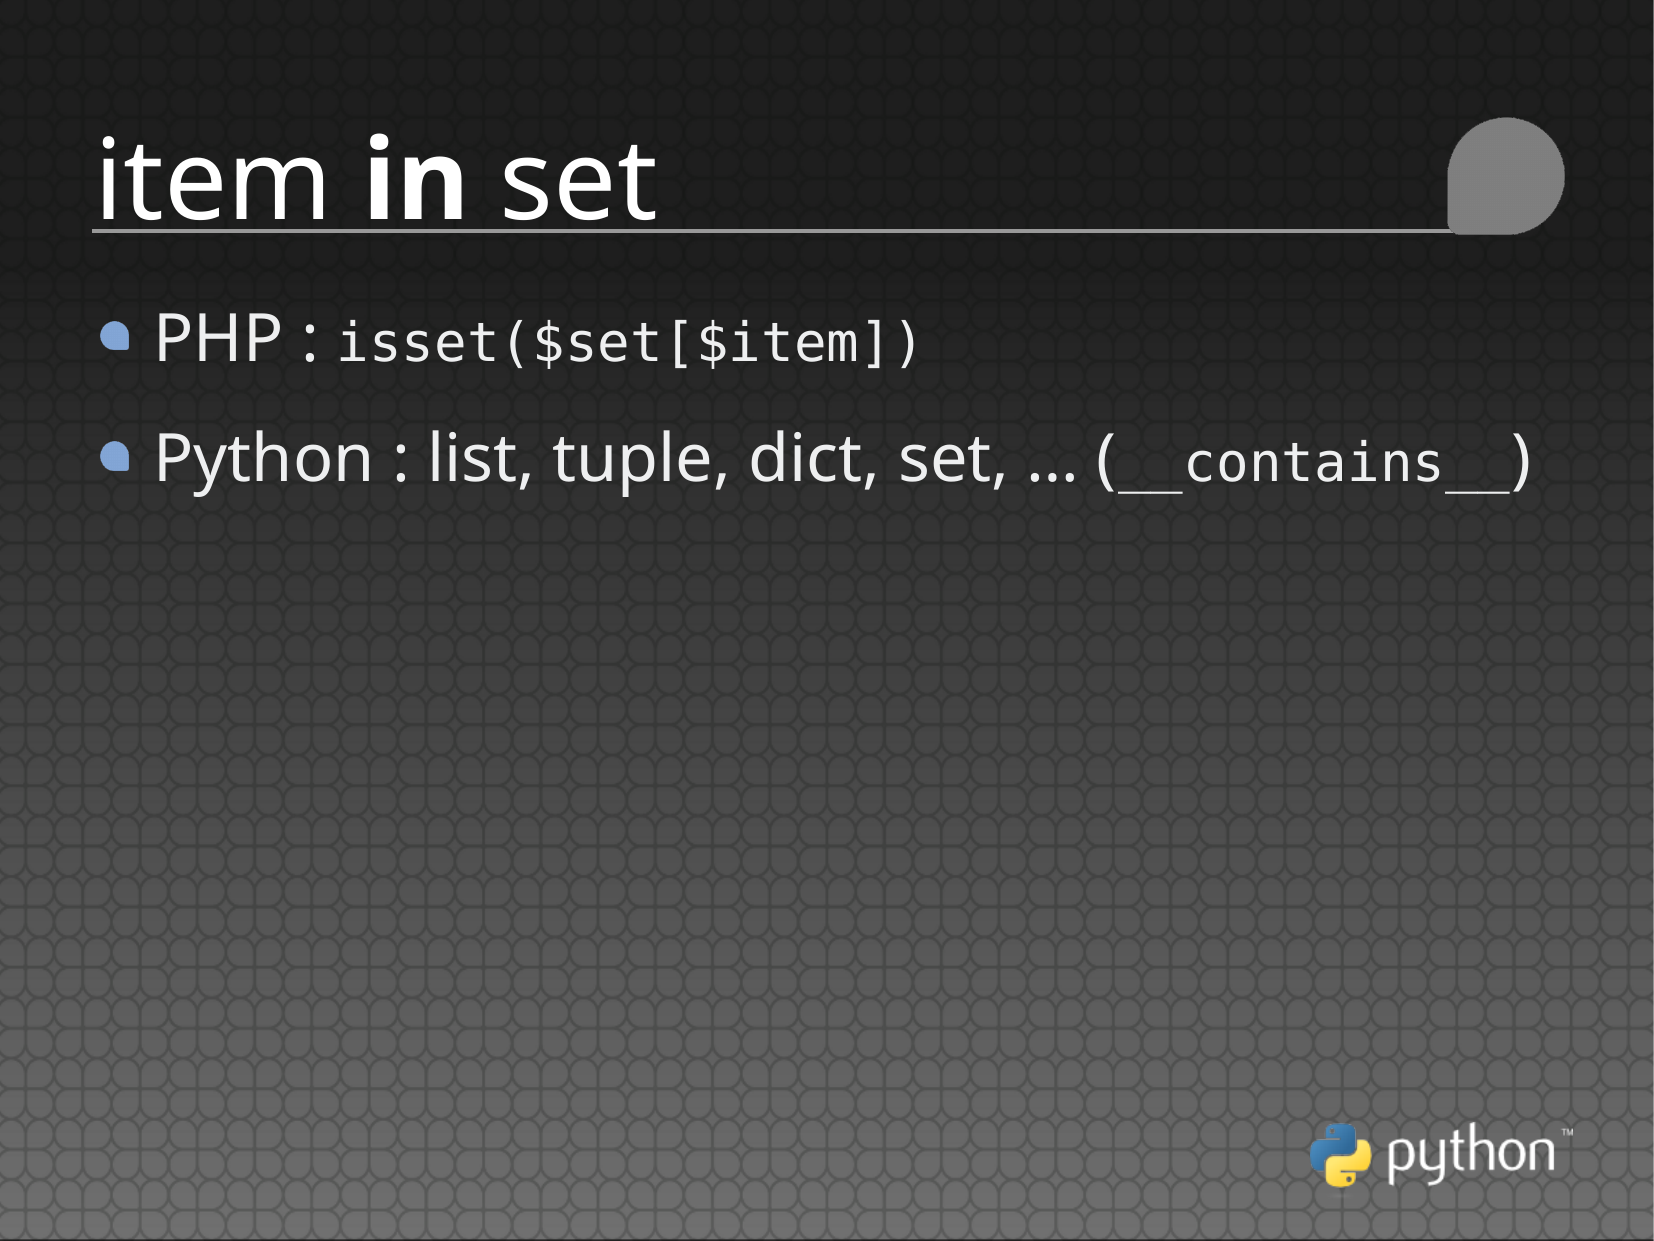

item in set
# PHP : isset($set[$item])
Python : list, tuple, dict, set, … (__contains__)